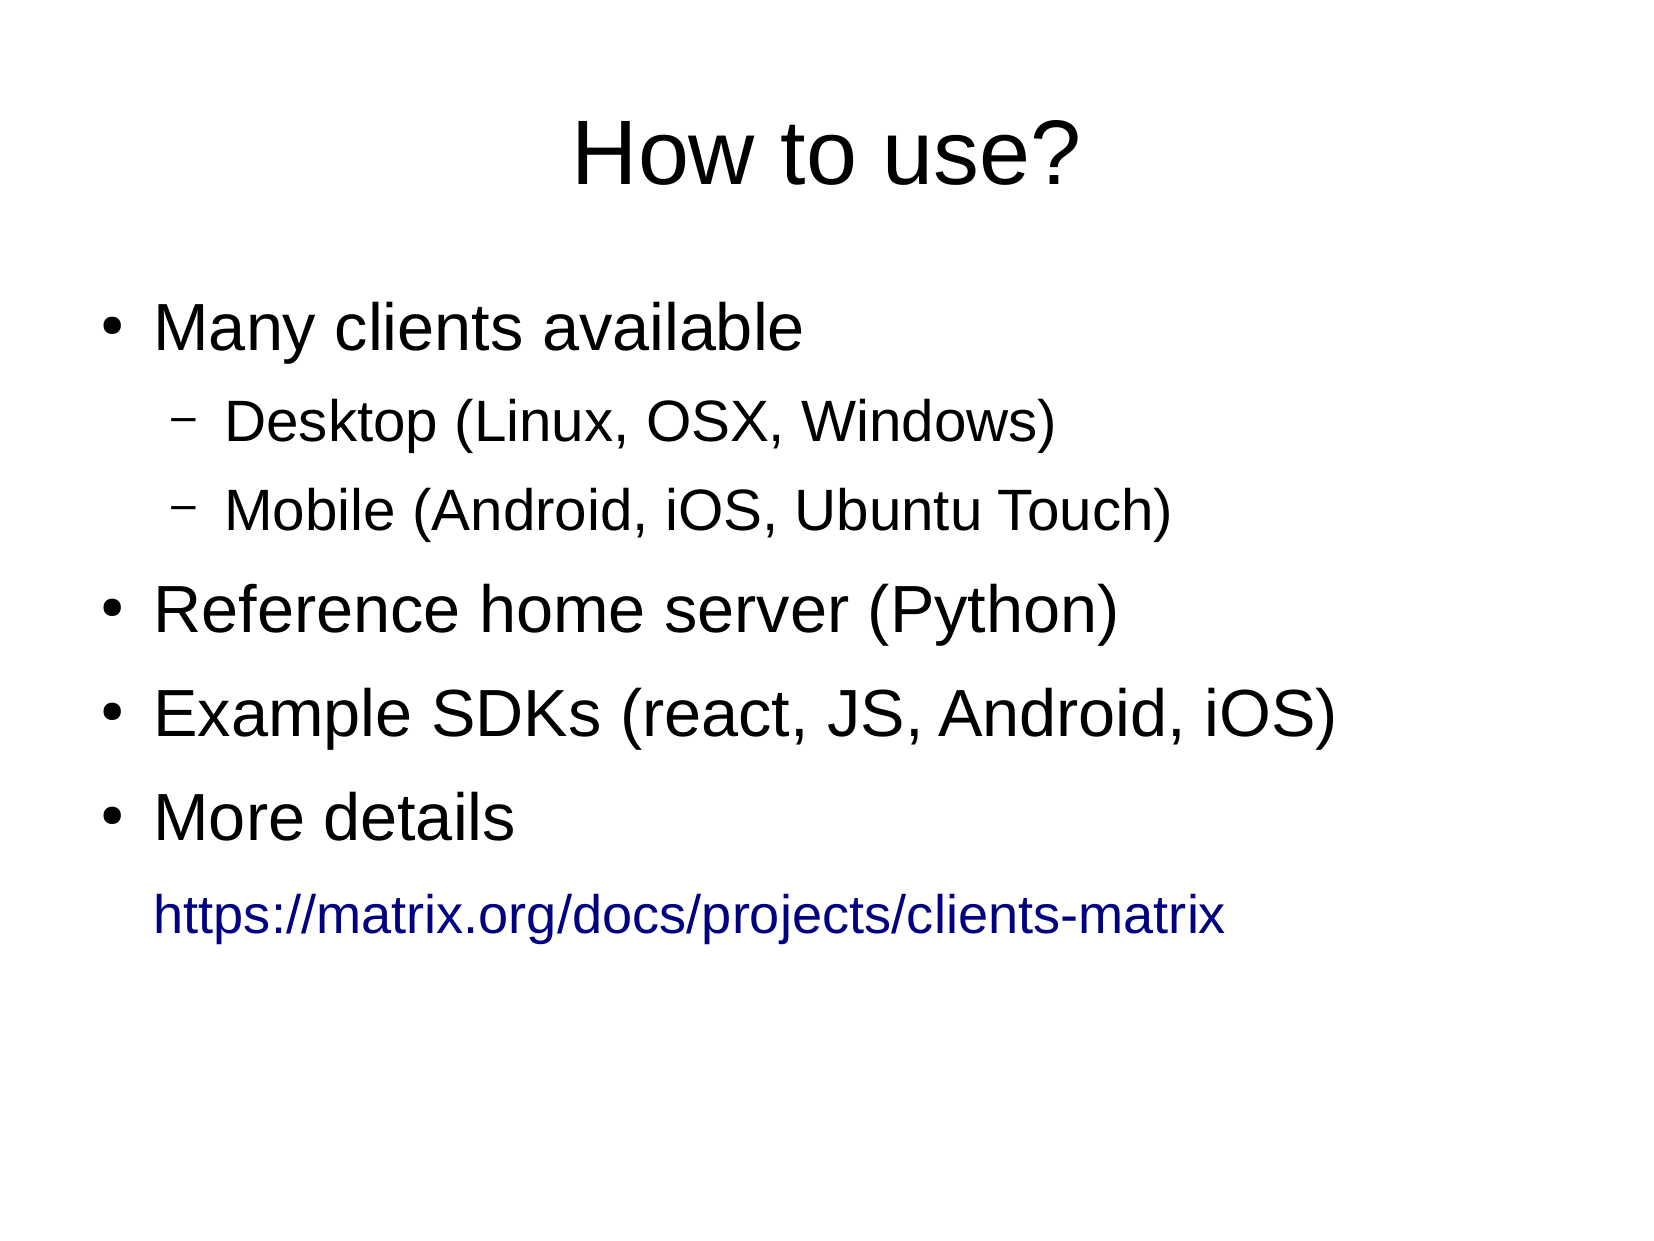

# How to use?
Many clients available
Desktop (Linux, OSX, Windows)
Mobile (Android, iOS, Ubuntu Touch)
Reference home server (Python)
Example SDKs (react, JS, Android, iOS)
More details
https://matrix.org/docs/projects/clients-matrix